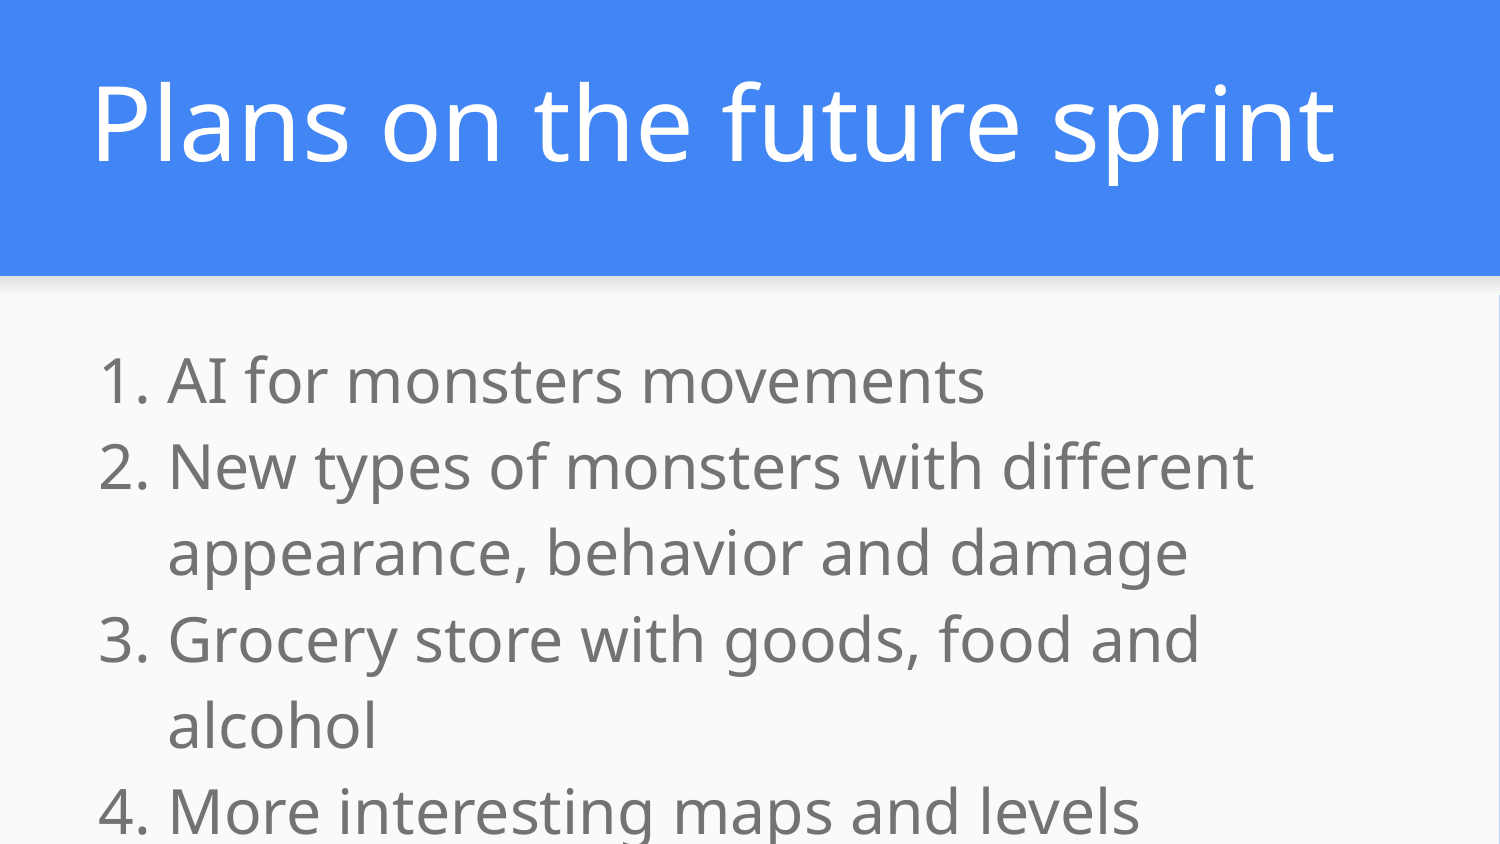

# Plans on the future sprint
AI for monsters movements
New types of monsters with different appearance, behavior and damage
Grocery store with goods, food and alcohol
More interesting maps and levels